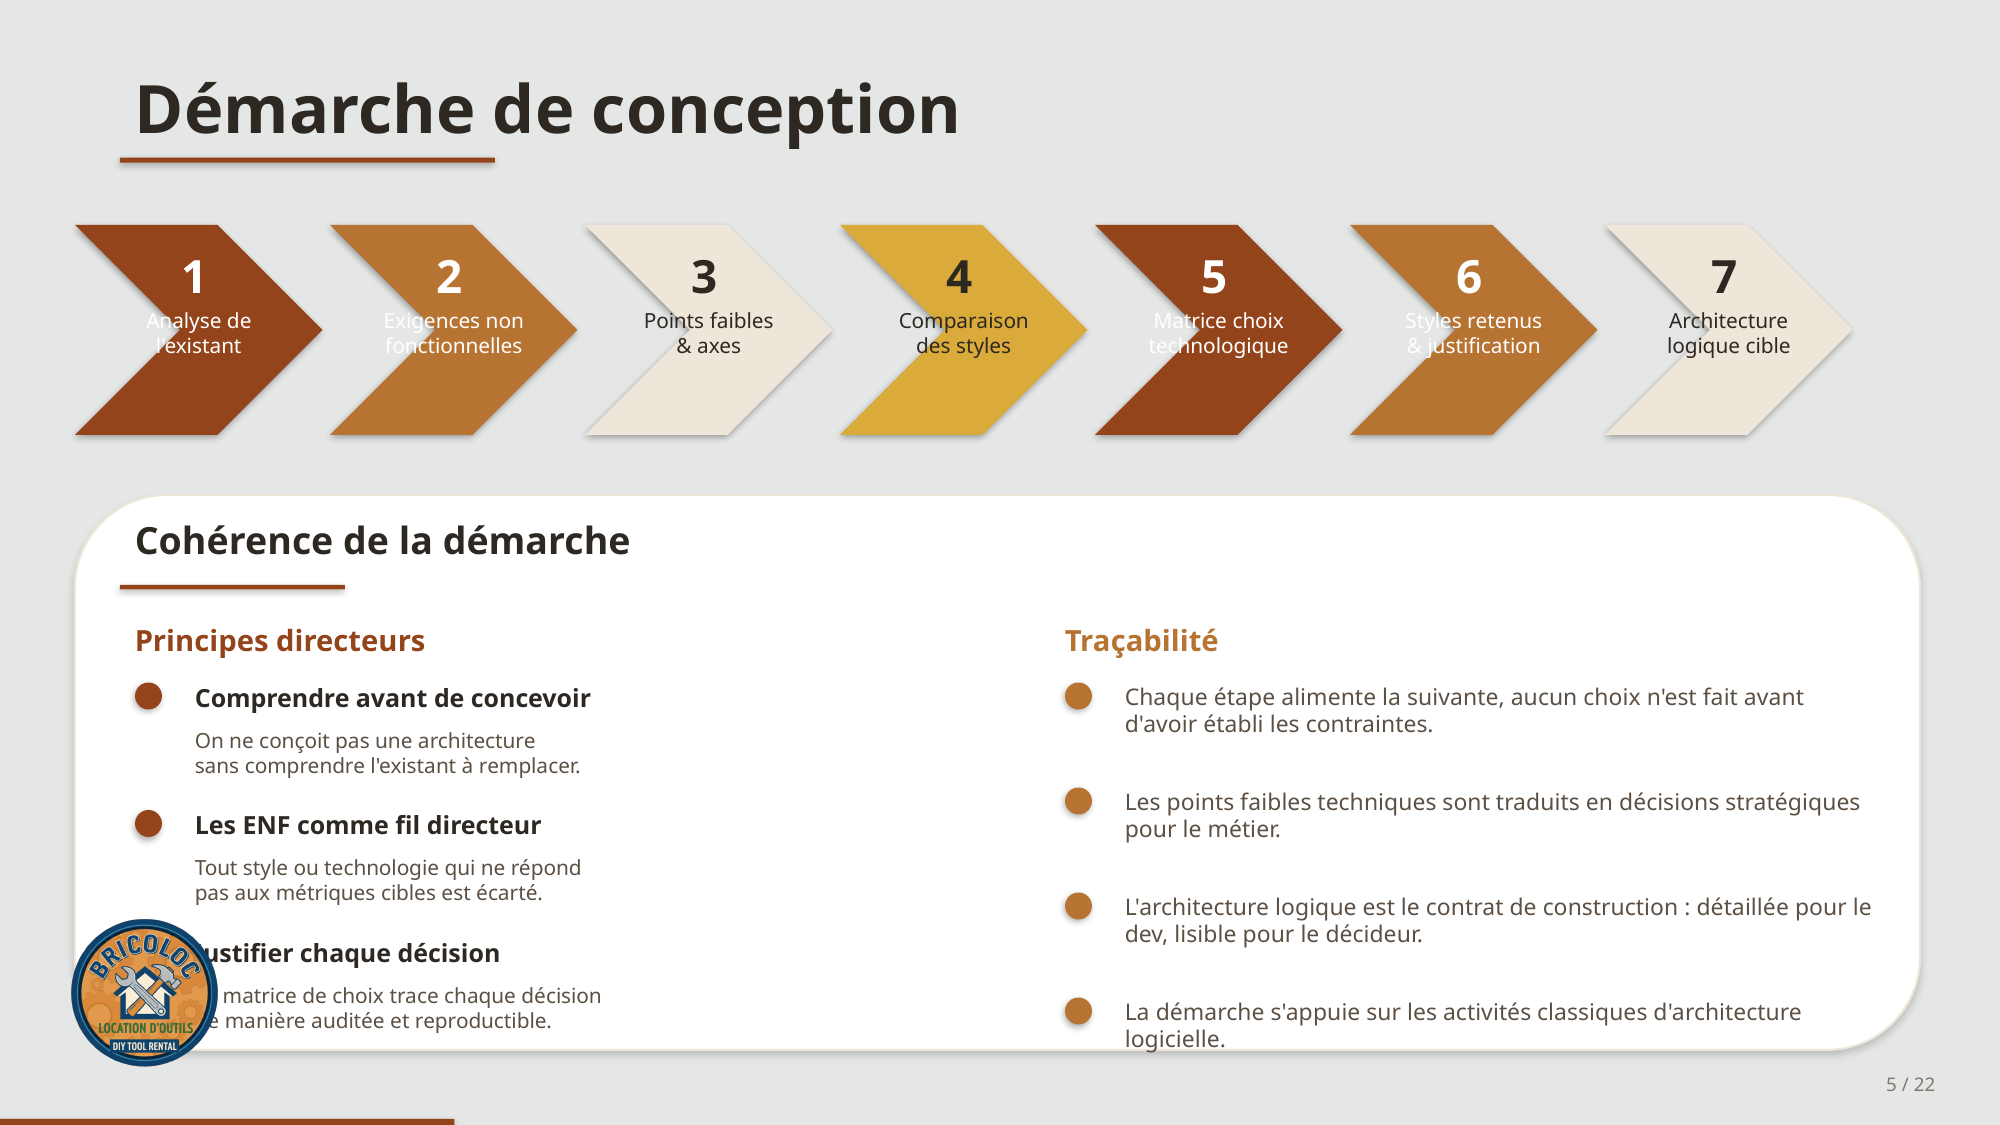

Démarche de conception
1
2
3
4
5
6
7
Analyse de
l'existant
Exigences non
fonctionnelles
Points faibles
& axes
Comparaison
des styles
Matrice choix
technologique
Styles retenus
& justification
Architecture
logique cible
Cohérence de la démarche
Principes directeurs
Traçabilité
Comprendre avant de concevoir
Chaque étape alimente la suivante, aucun choix n'est fait avant d'avoir établi les contraintes.
On ne conçoit pas une architecture
sans comprendre l'existant à remplacer.
Les points faibles techniques sont traduits en décisions stratégiques pour le métier.
Les ENF comme fil directeur
Tout style ou technologie qui ne répond
pas aux métriques cibles est écarté.
L'architecture logique est le contrat de construction : détaillée pour le dev, lisible pour le décideur.
Justifier chaque décision
La matrice de choix trace chaque décision
de manière auditée et reproductible.
La démarche s'appuie sur les activités classiques d'architecture logicielle.
5 / 22